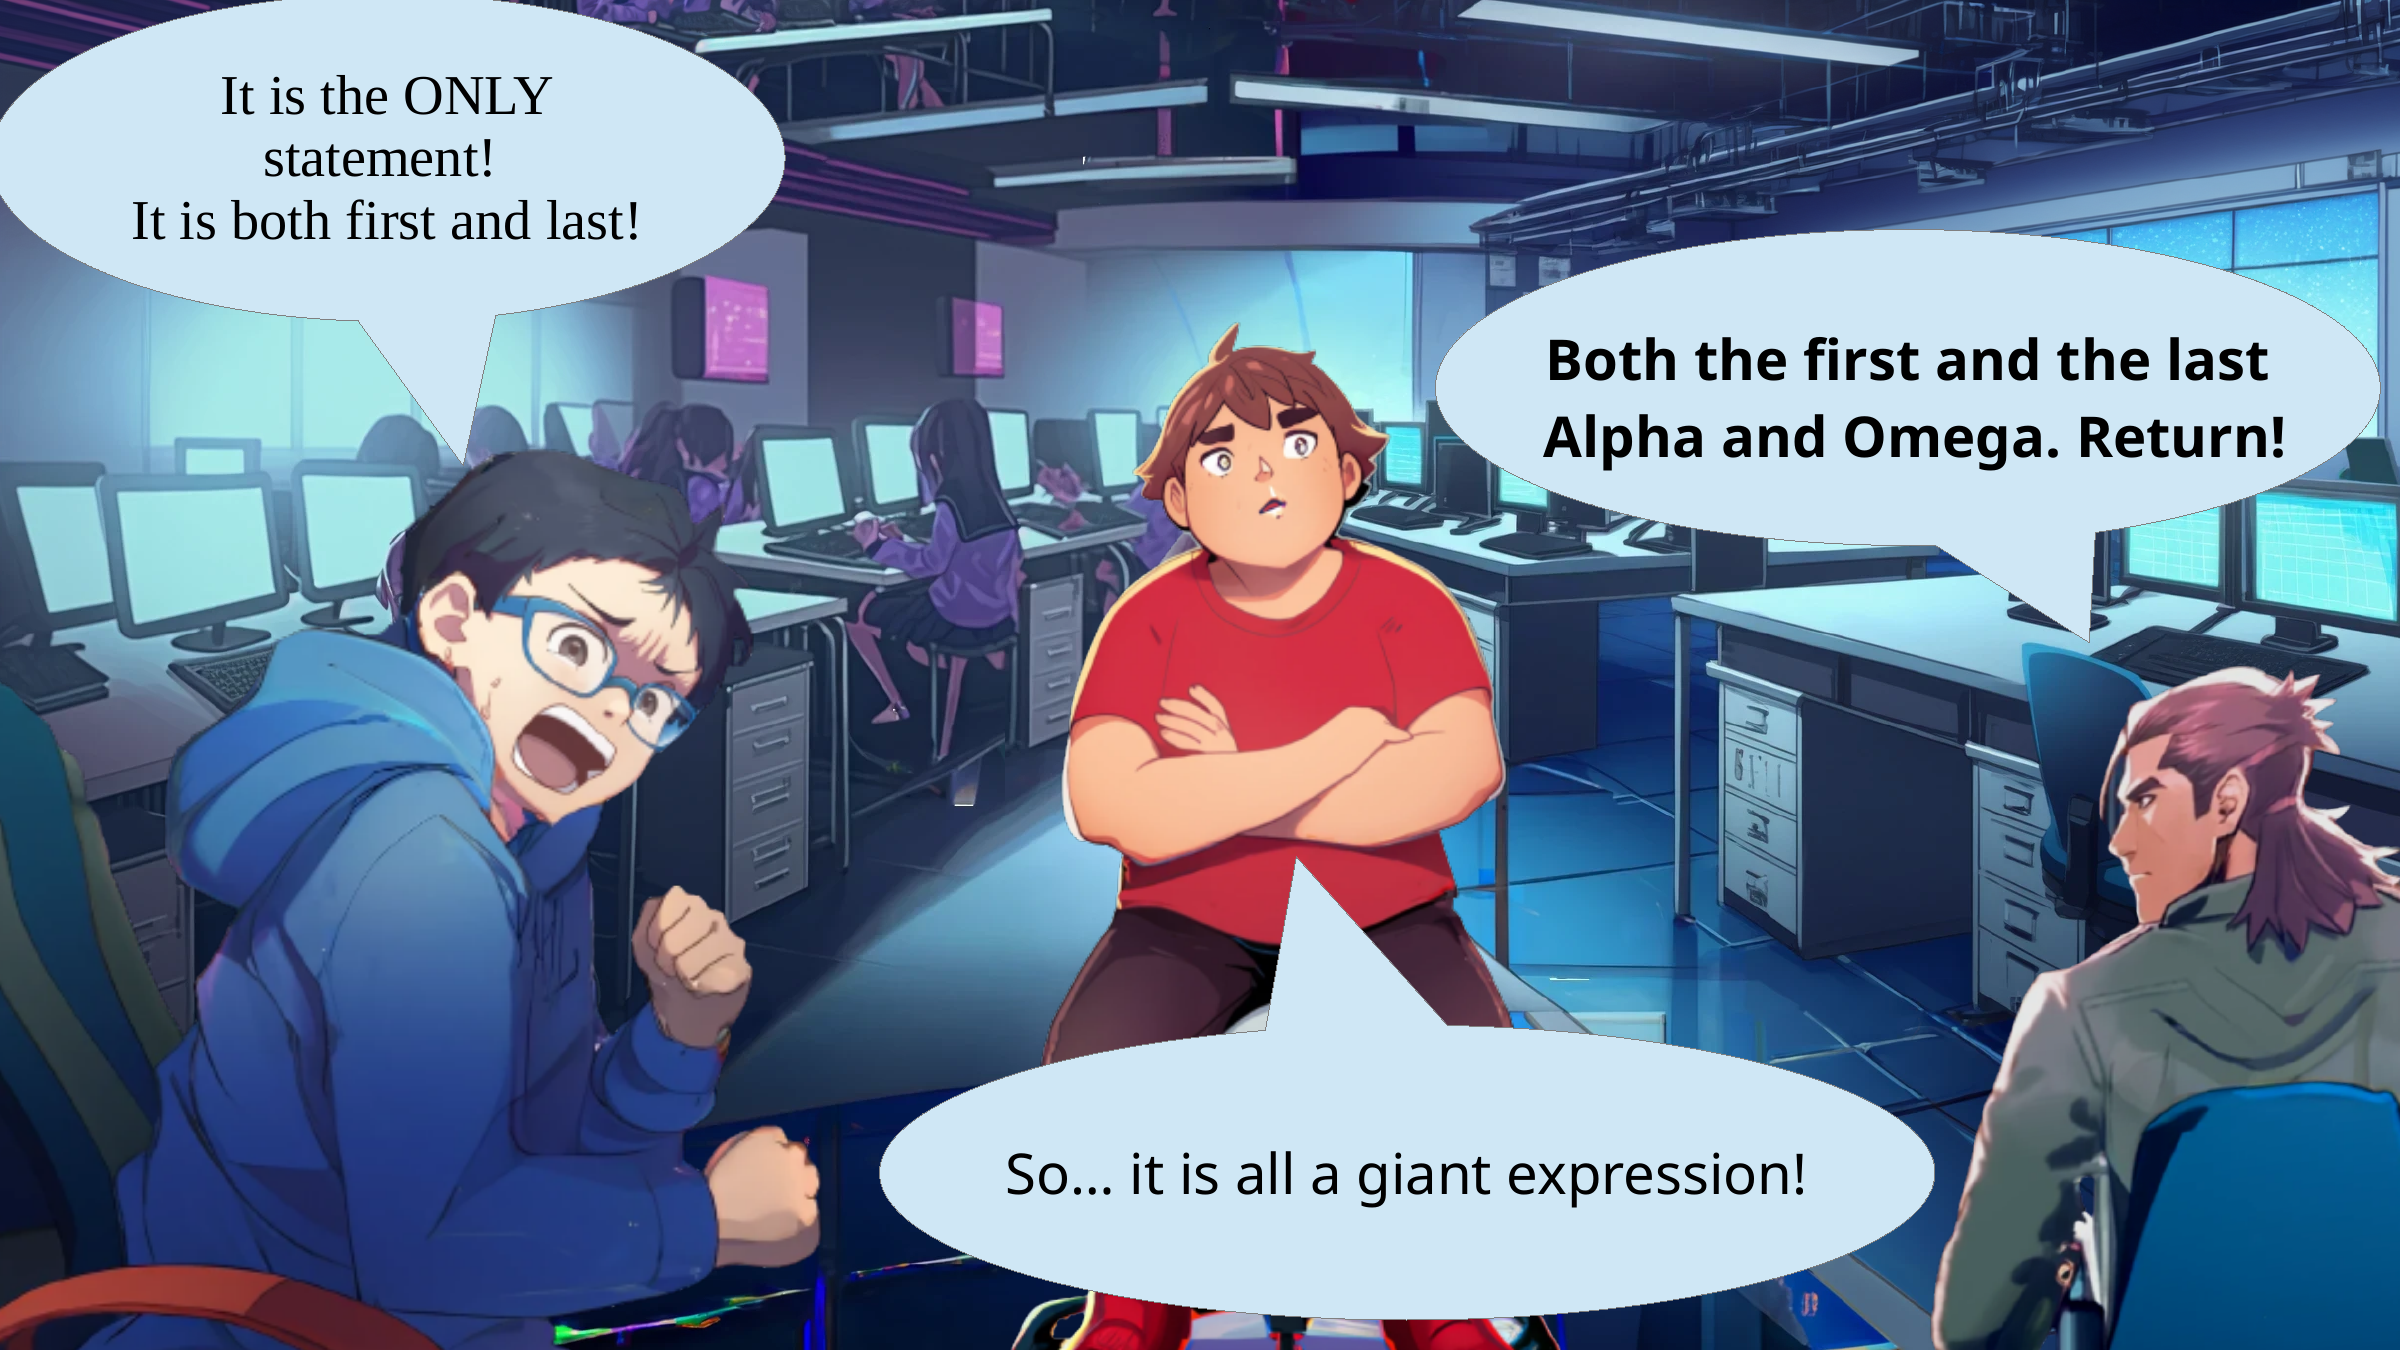

It is the ONLY
statement!
It is both first and last!
Both the first and the last
 Alpha and Omega. Return!
So… it is all a giant expression!